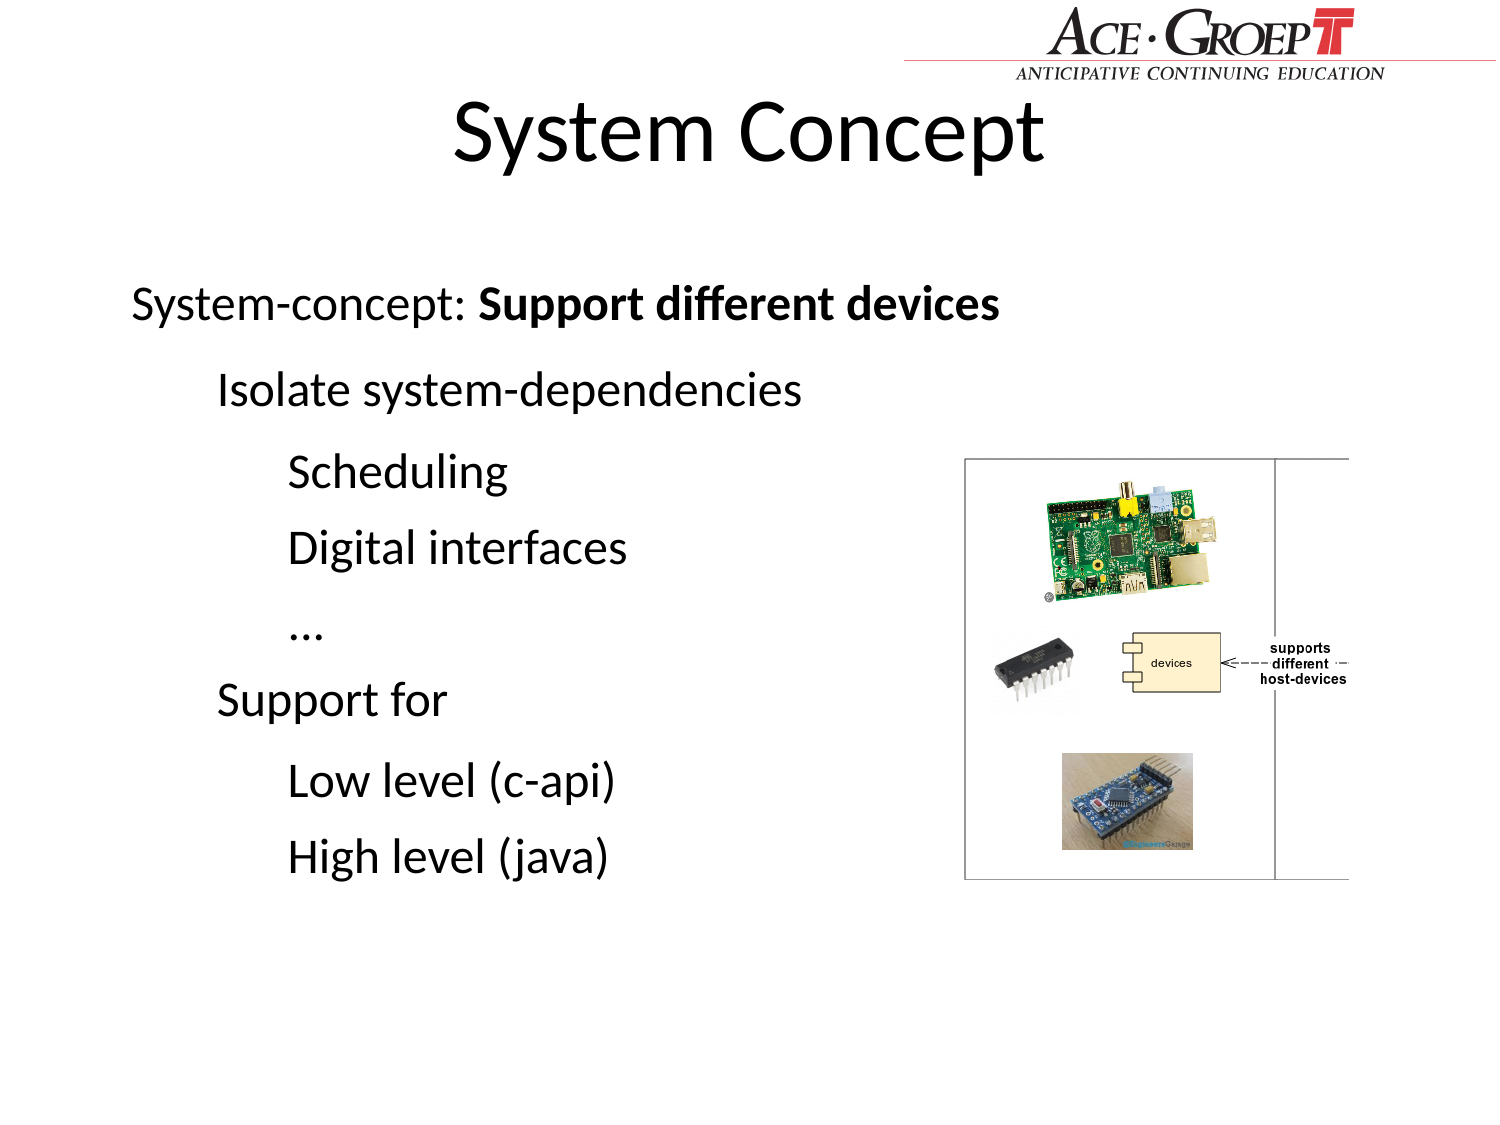

# System Concept
System-concept: Support different devices
Isolate system-dependencies
Scheduling
Digital interfaces
...
Support for
Low level (c-api)
High level (java)